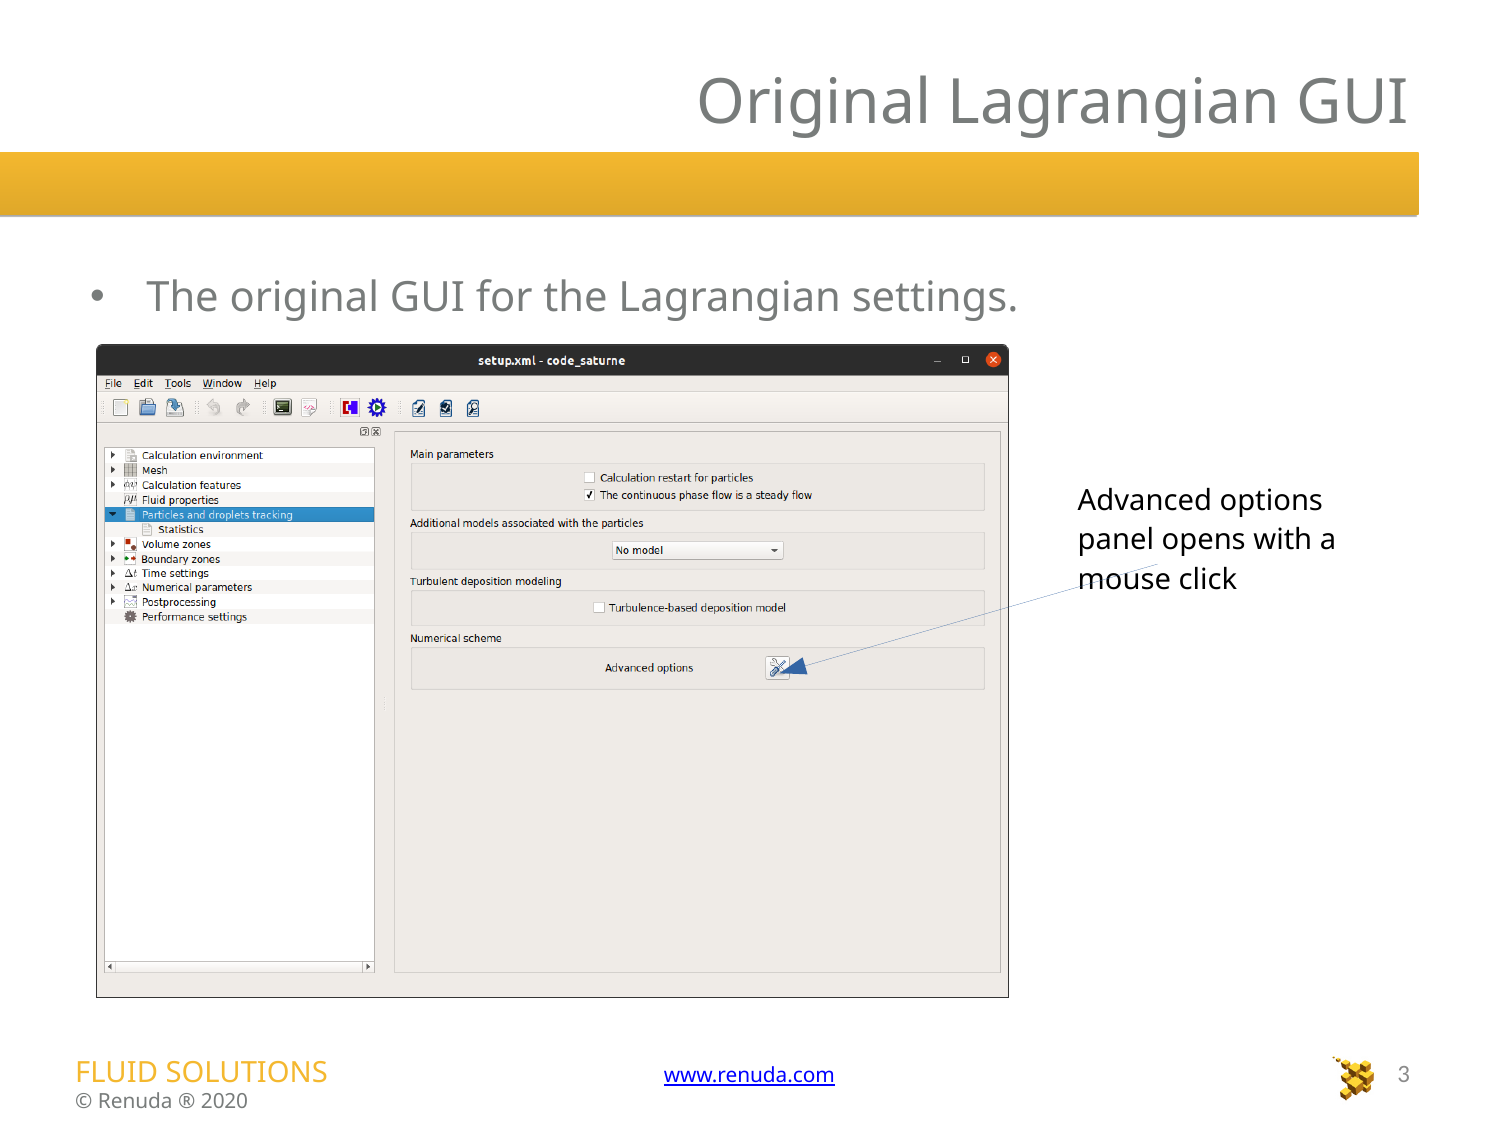

Original Lagrangian GUI
# The original GUI for the Lagrangian settings.
Advanced options panel opens with a mouse click